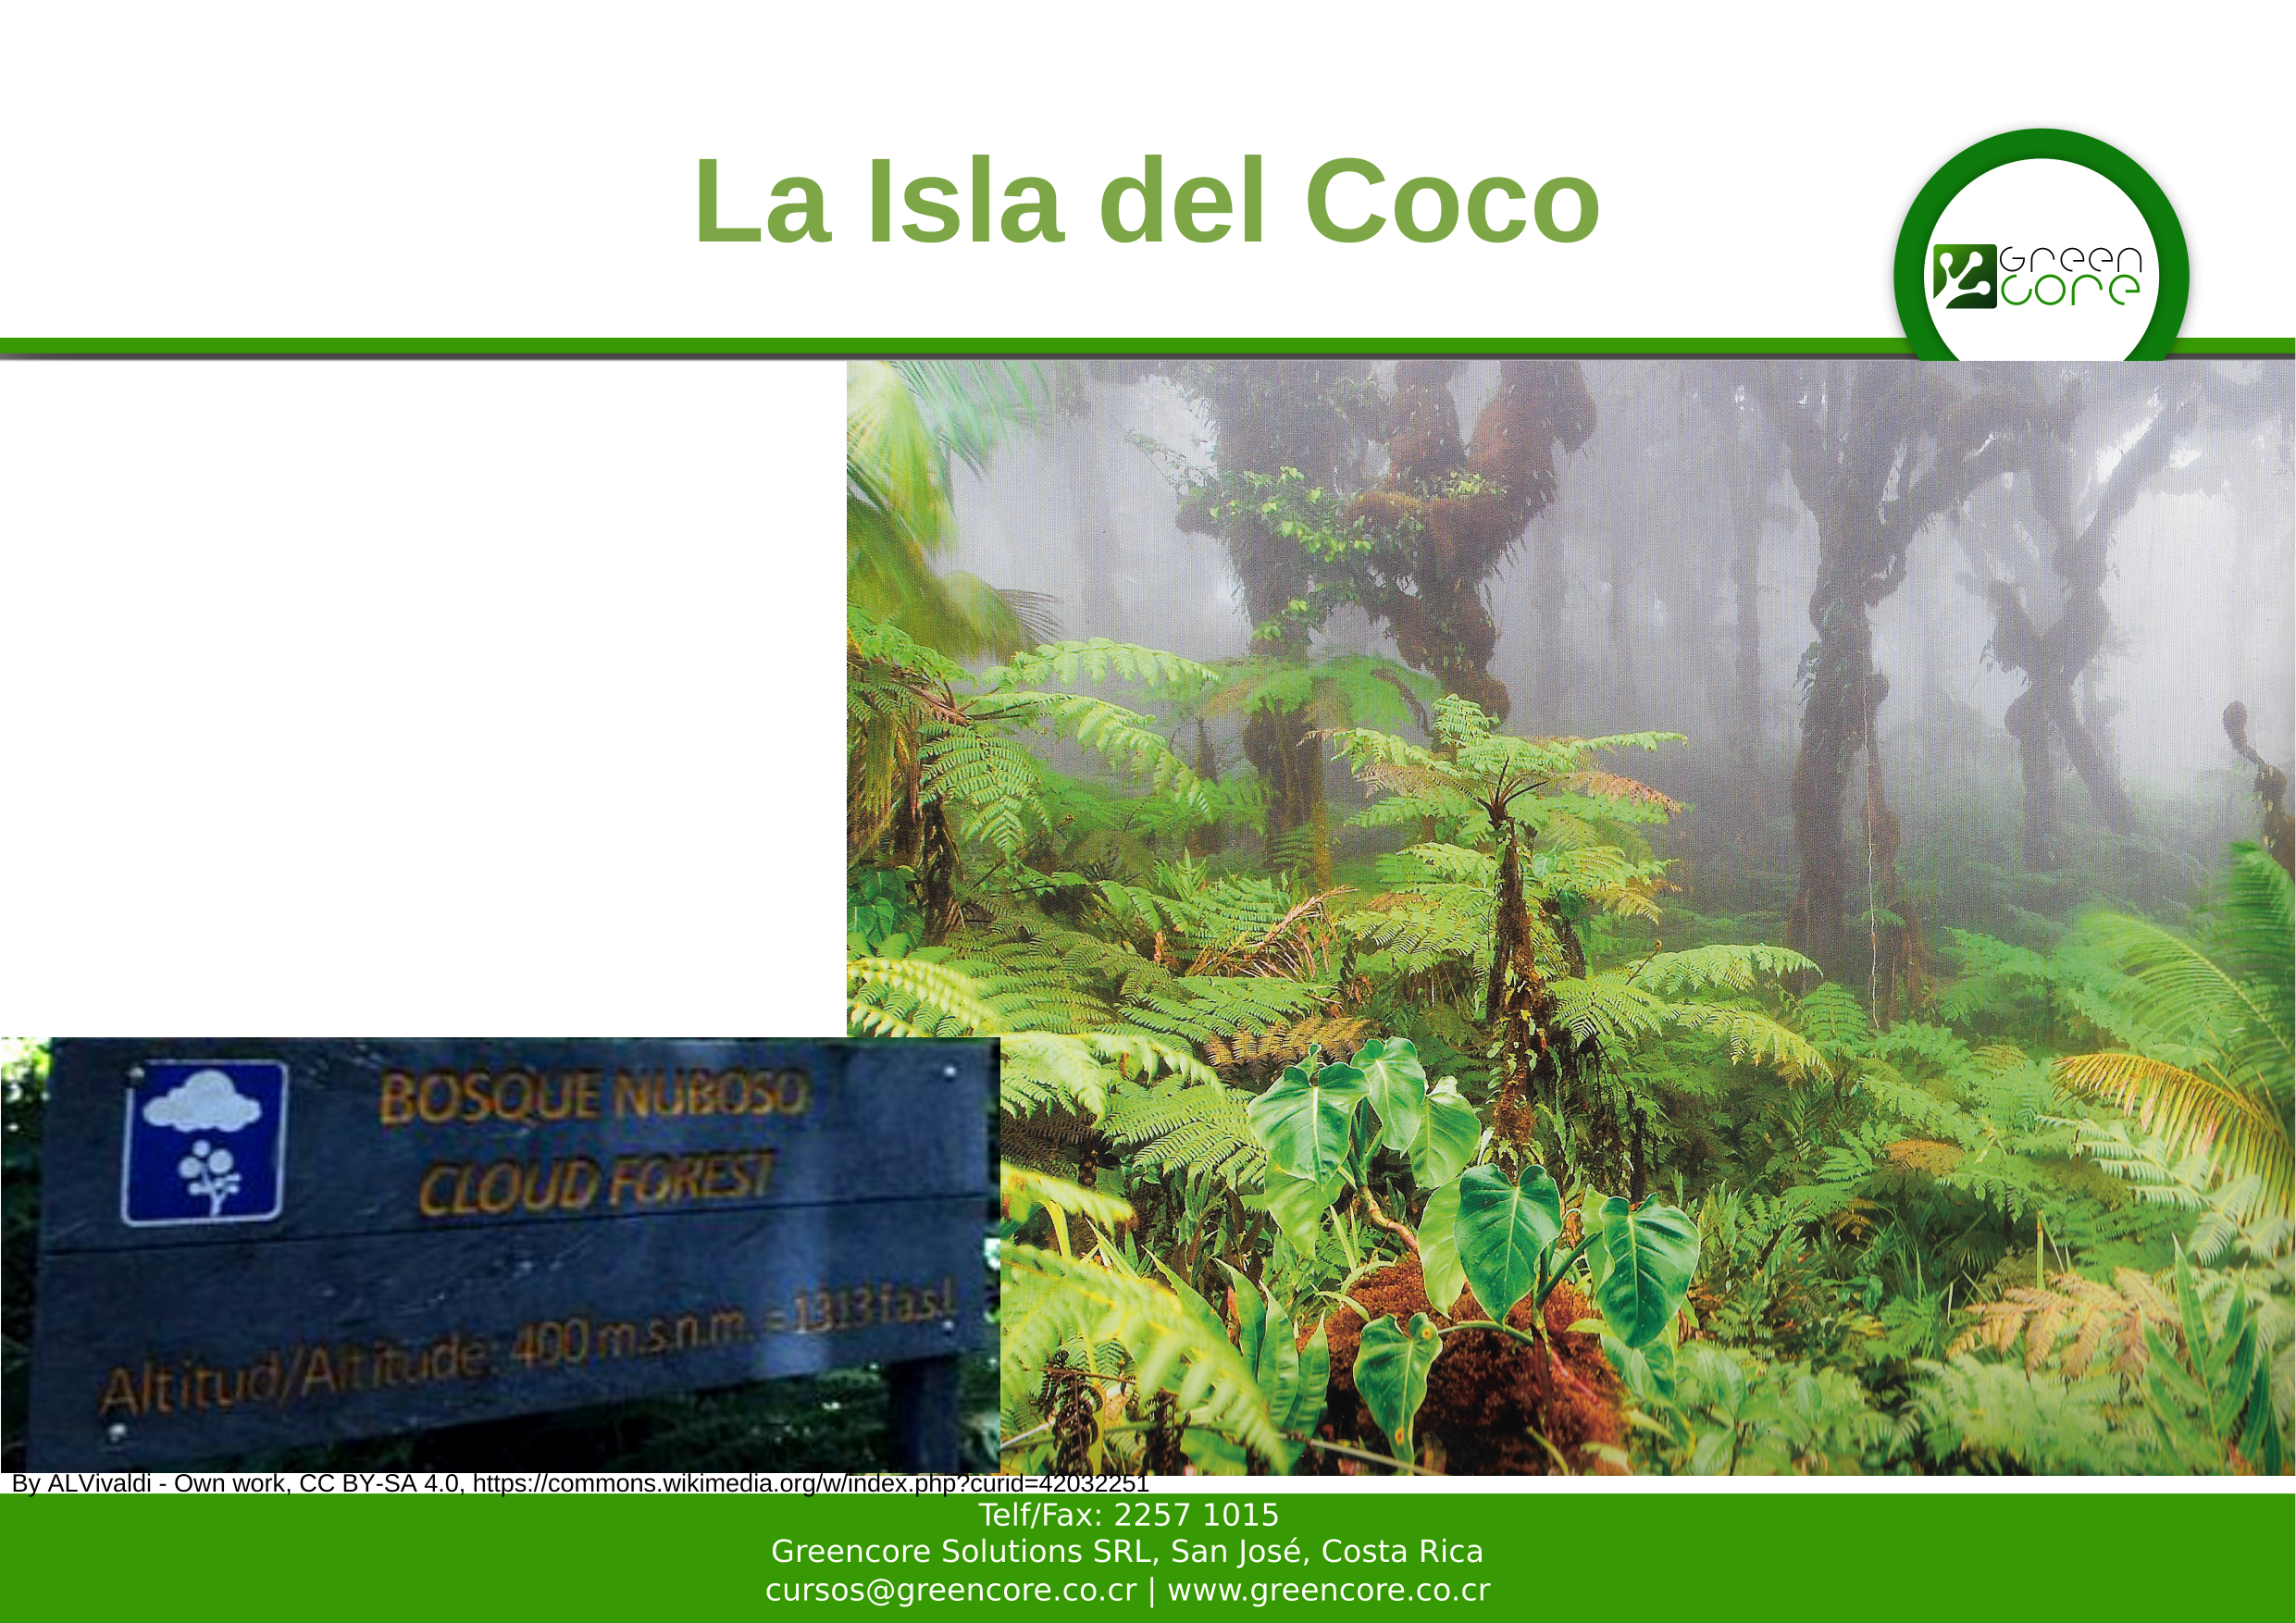

# La Isla del Coco
By ALVivaldi - Own work, CC BY-SA 4.0, https://commons.wikimedia.org/w/index.php?curid=42032251